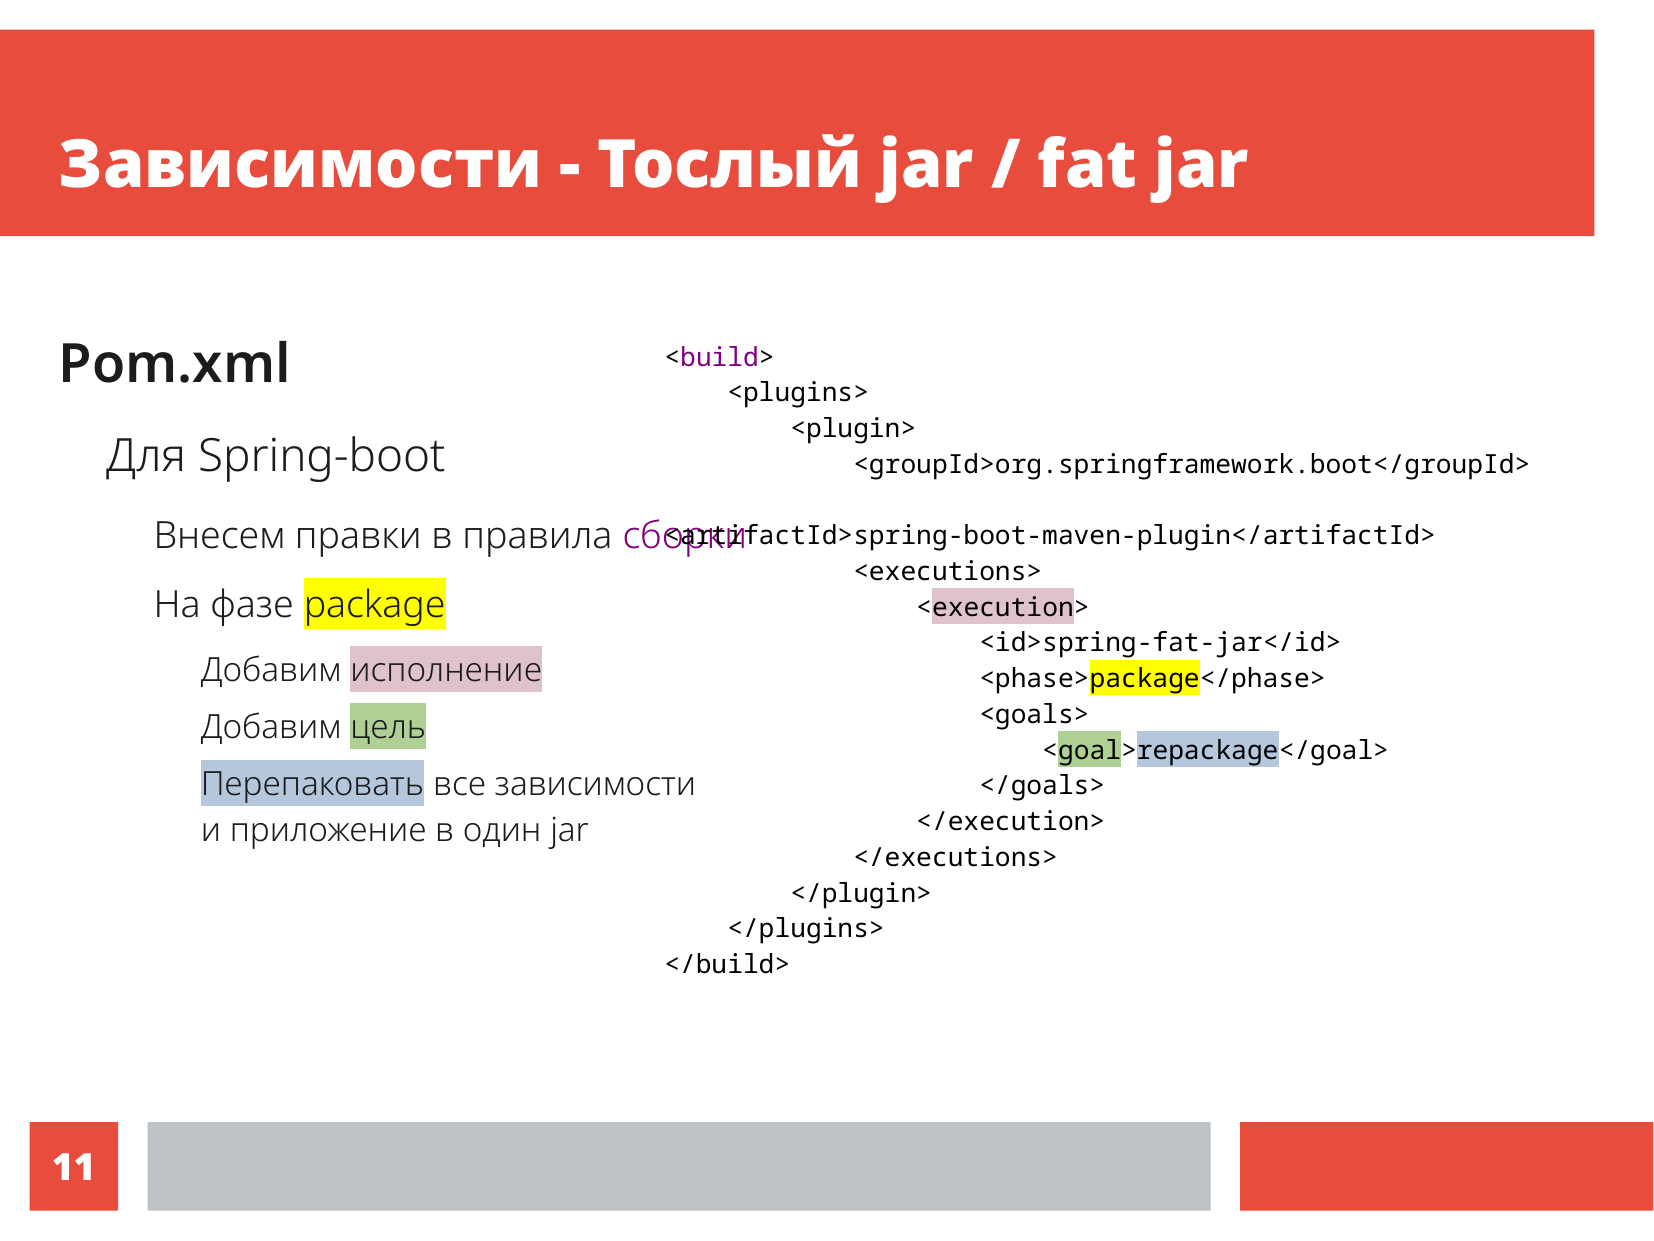

# Зависимости - Тослый jar / fat jar
Pom.xml
Для Spring-boot
Внесем правки в правила сборки
На фазе package
Добавим исполнение
Добавим цель
Перепаковать все зависимости
и приложение в один jar
<build>
 <plugins>
 <plugin>
 <groupId>org.springframework.boot</groupId>
 <artifactId>spring-boot-maven-plugin</artifactId>
 <executions>
 <execution>
 <id>spring-fat-jar</id>
 <phase>package</phase>
 <goals>
 <goal>repackage</goal>
 </goals>
 </execution>
 </executions>
 </plugin>
 </plugins>
</build>
11